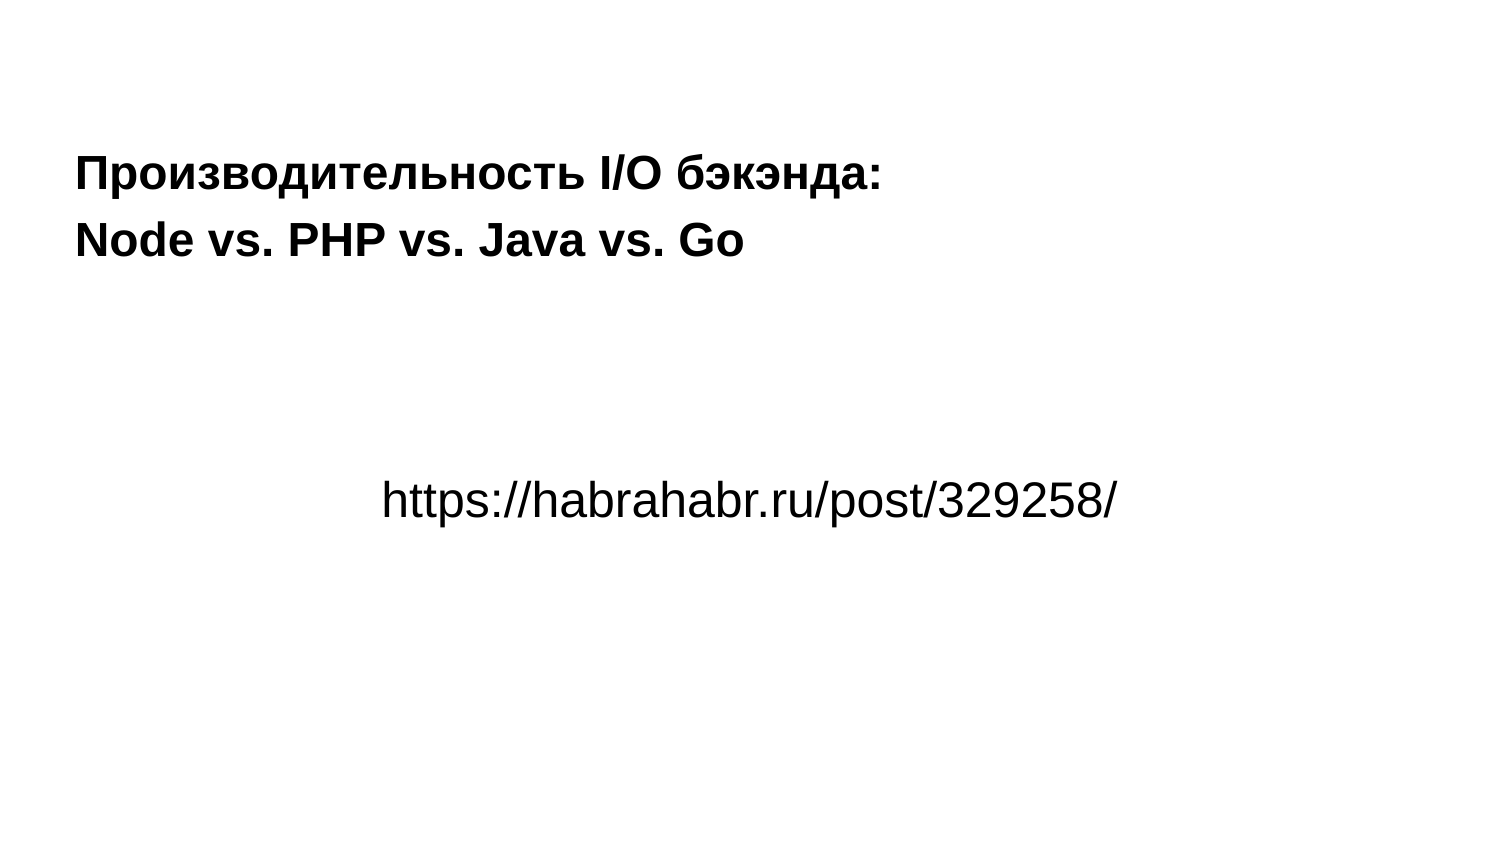

Производительность I/O бэкэнда:
Node vs. PHP vs. Java vs. Go
# https://habrahabr.ru/post/329258/